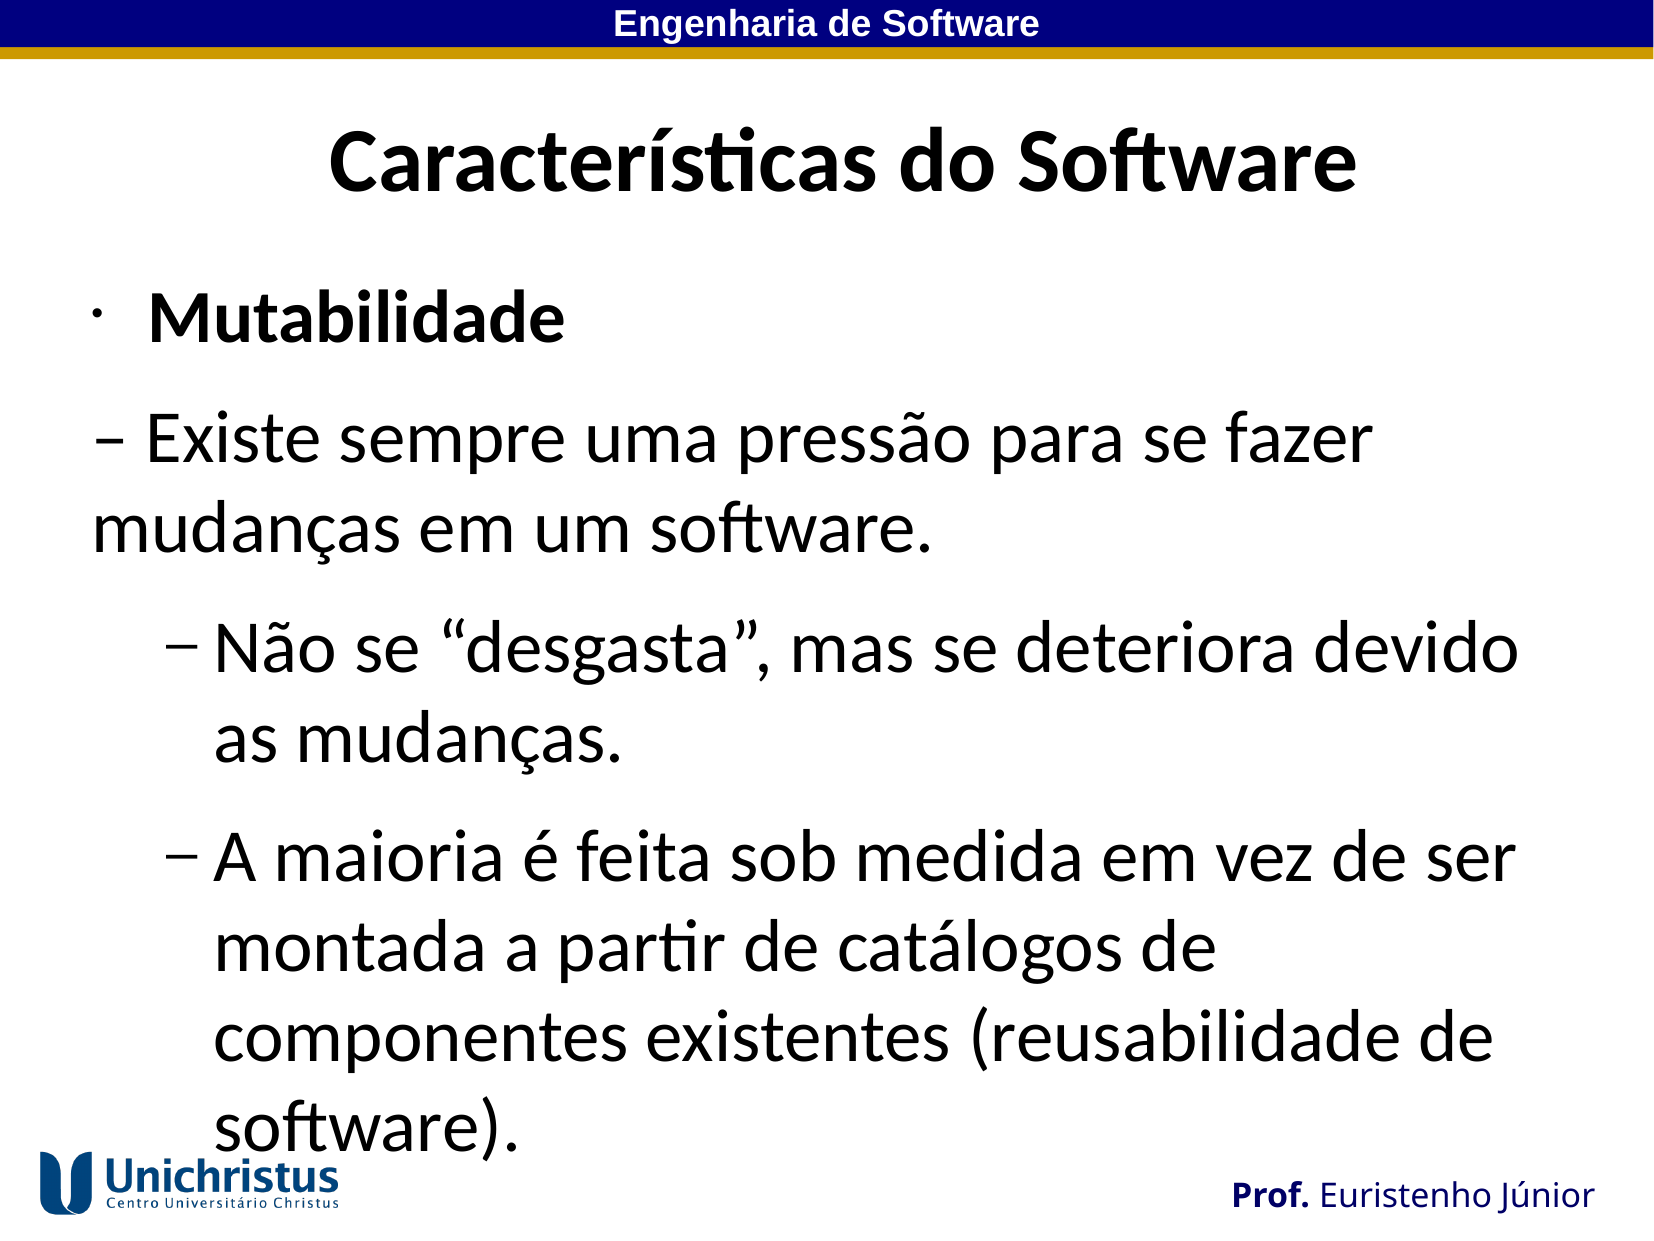

Engenharia de Software
# Características do Software
Mutabilidade
– Existe sempre uma pressão para se fazer mudanças em um software.
Não se “desgasta”, mas se deteriora devido as mudanças.
A maioria é feita sob medida em vez de ser montada a partir de catálogos de componentes existentes (reusabilidade de software).
Prof. Euristenho Júnior